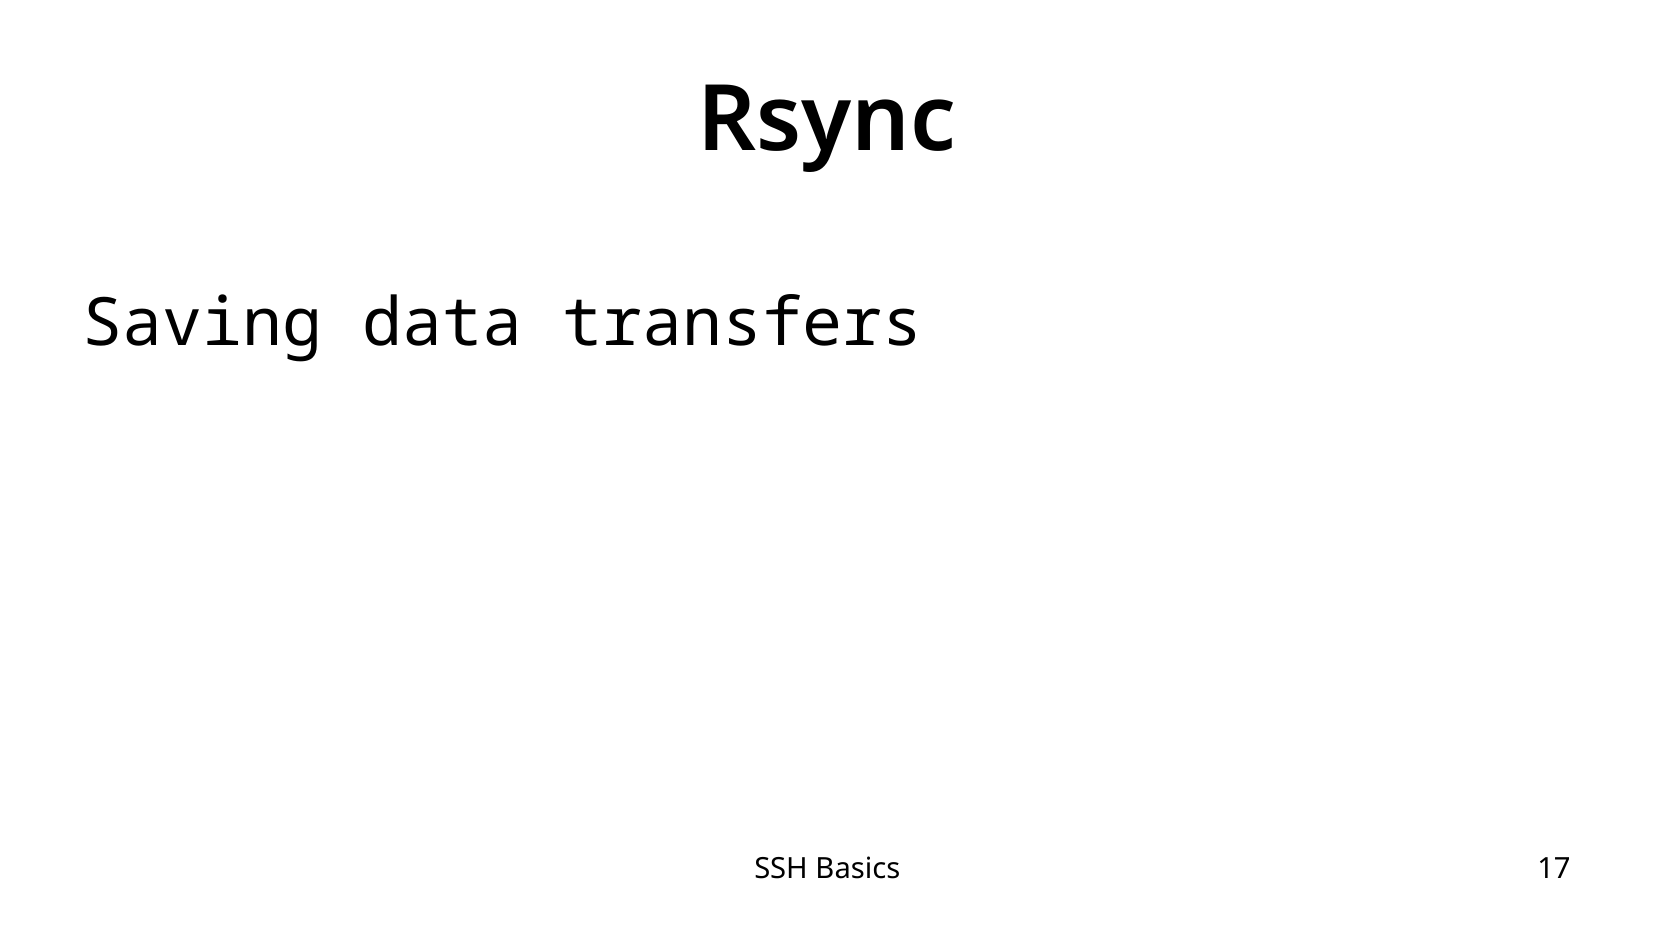

# Rsync
Saving data transfers
SSH Basics
17